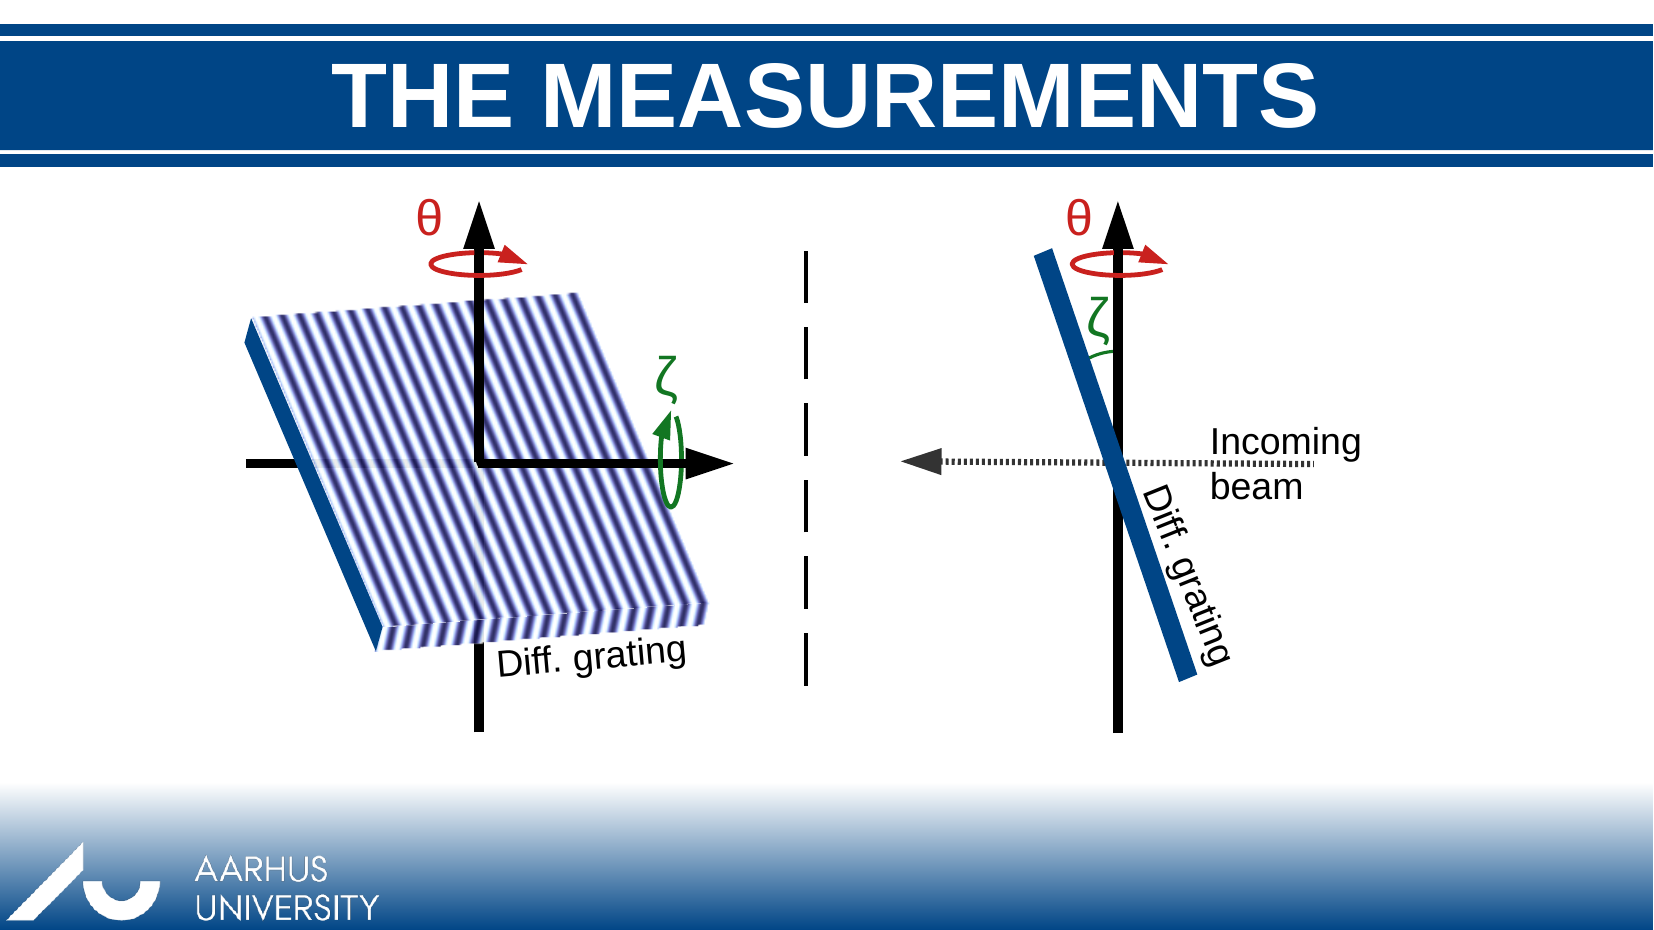

# THE MEASUREMENTS
θ
θ
ζ
ζ
Incoming
beam
Diff. grating
Diff. grating